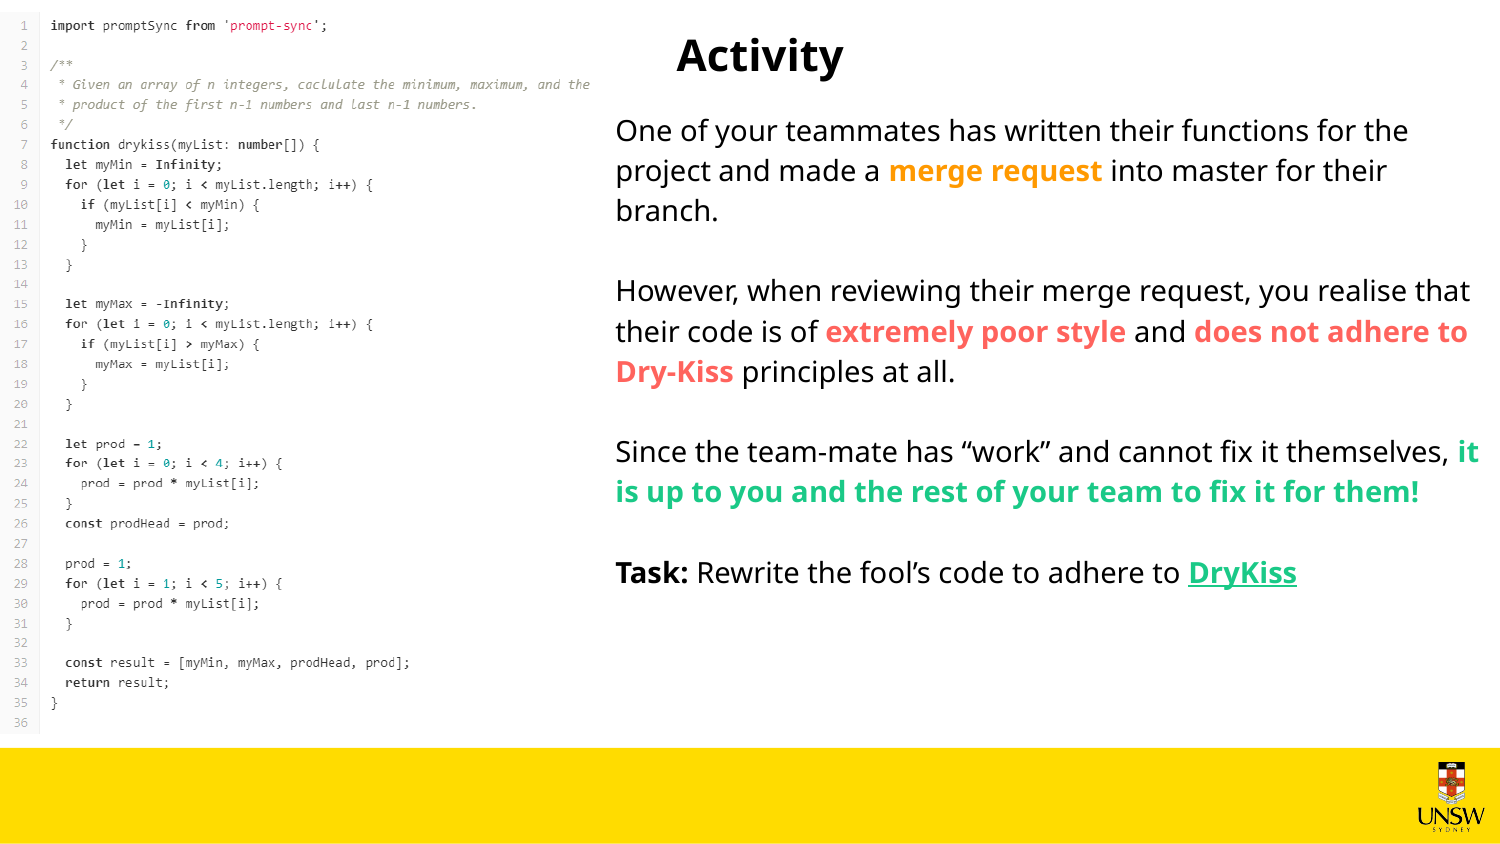

Activity
One of your teammates has written their functions for the project and made a merge request into master for their branch.
However, when reviewing their merge request, you realise that their code is of extremely poor style and does not adhere to Dry-Kiss principles at all.
Since the team-mate has “work” and cannot fix it themselves, it is up to you and the rest of your team to fix it for them!
Task: Rewrite the fool’s code to adhere to DryKiss